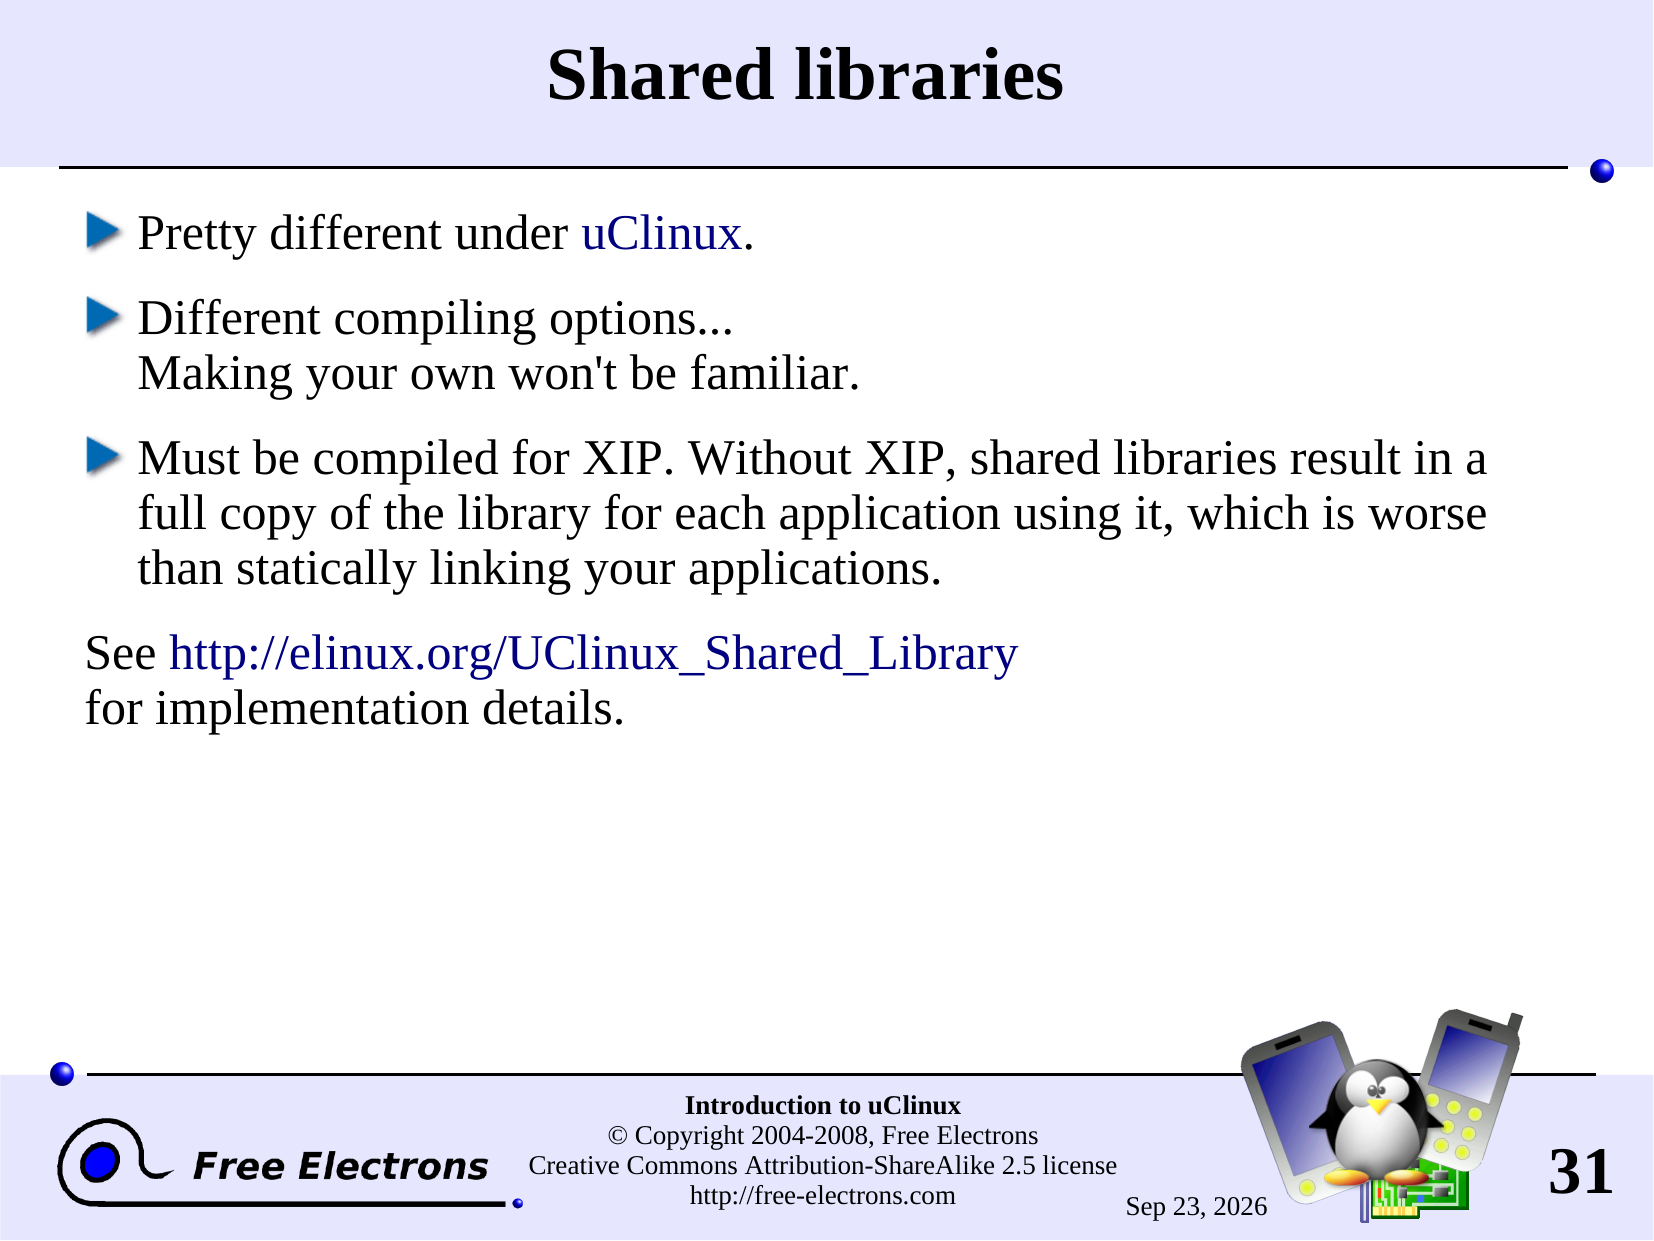

# Shared libraries
Pretty different under uClinux.
Different compiling options...
Making your own won't be familiar.
Must be compiled for XIP. Without XIP, shared libraries result in a full copy of the library for each application using it, which is worse than statically linking your applications.
See http://elinux.org/UClinux_Shared_Library
for implementation details.